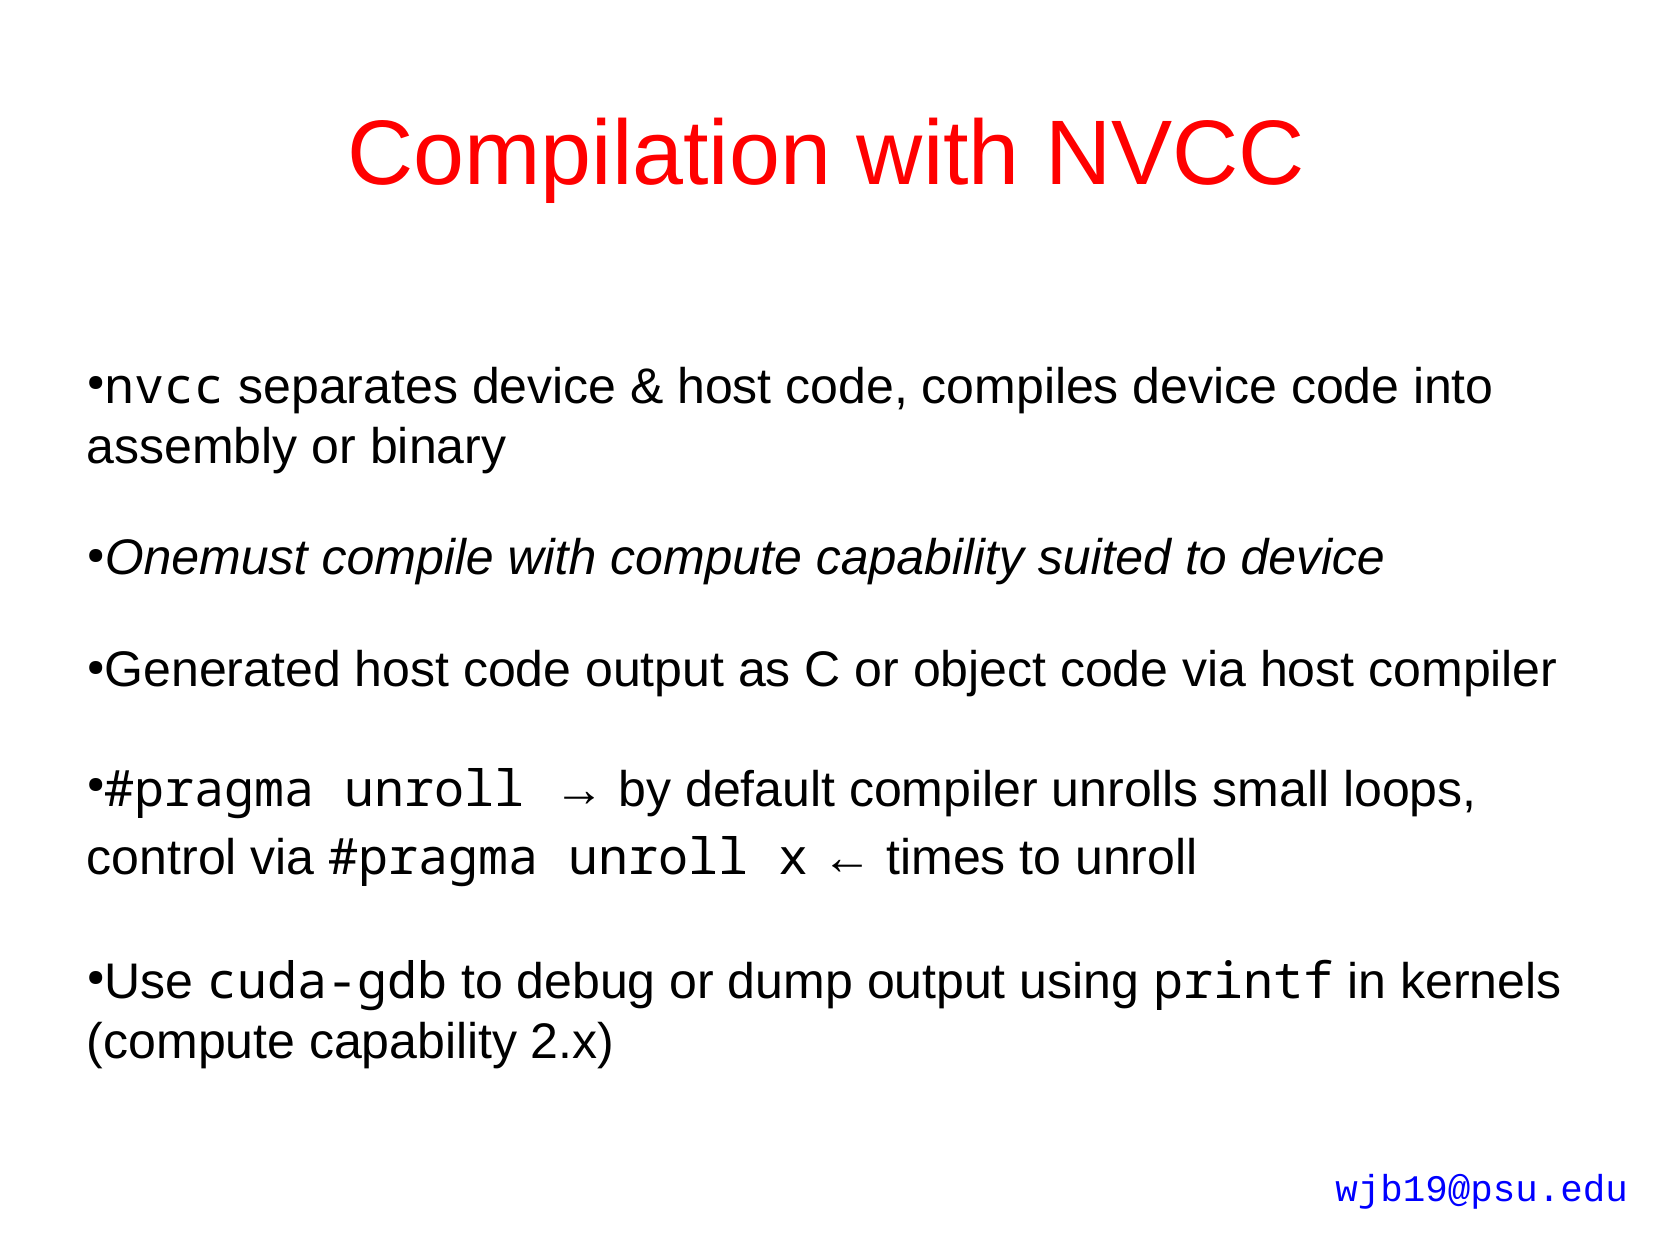

# Compilation with NVCC
nvcc separates device & host code, compiles device code into assembly or binary
Onemust compile with compute capability suited to device
Generated host code output as C or object code via host compiler
#pragma unroll → by default compiler unrolls small loops, control via #pragma unroll x ← times to unroll
Use cuda-gdb to debug or dump output using printf in kernels (compute capability 2.x)
wjb19@psu.edu